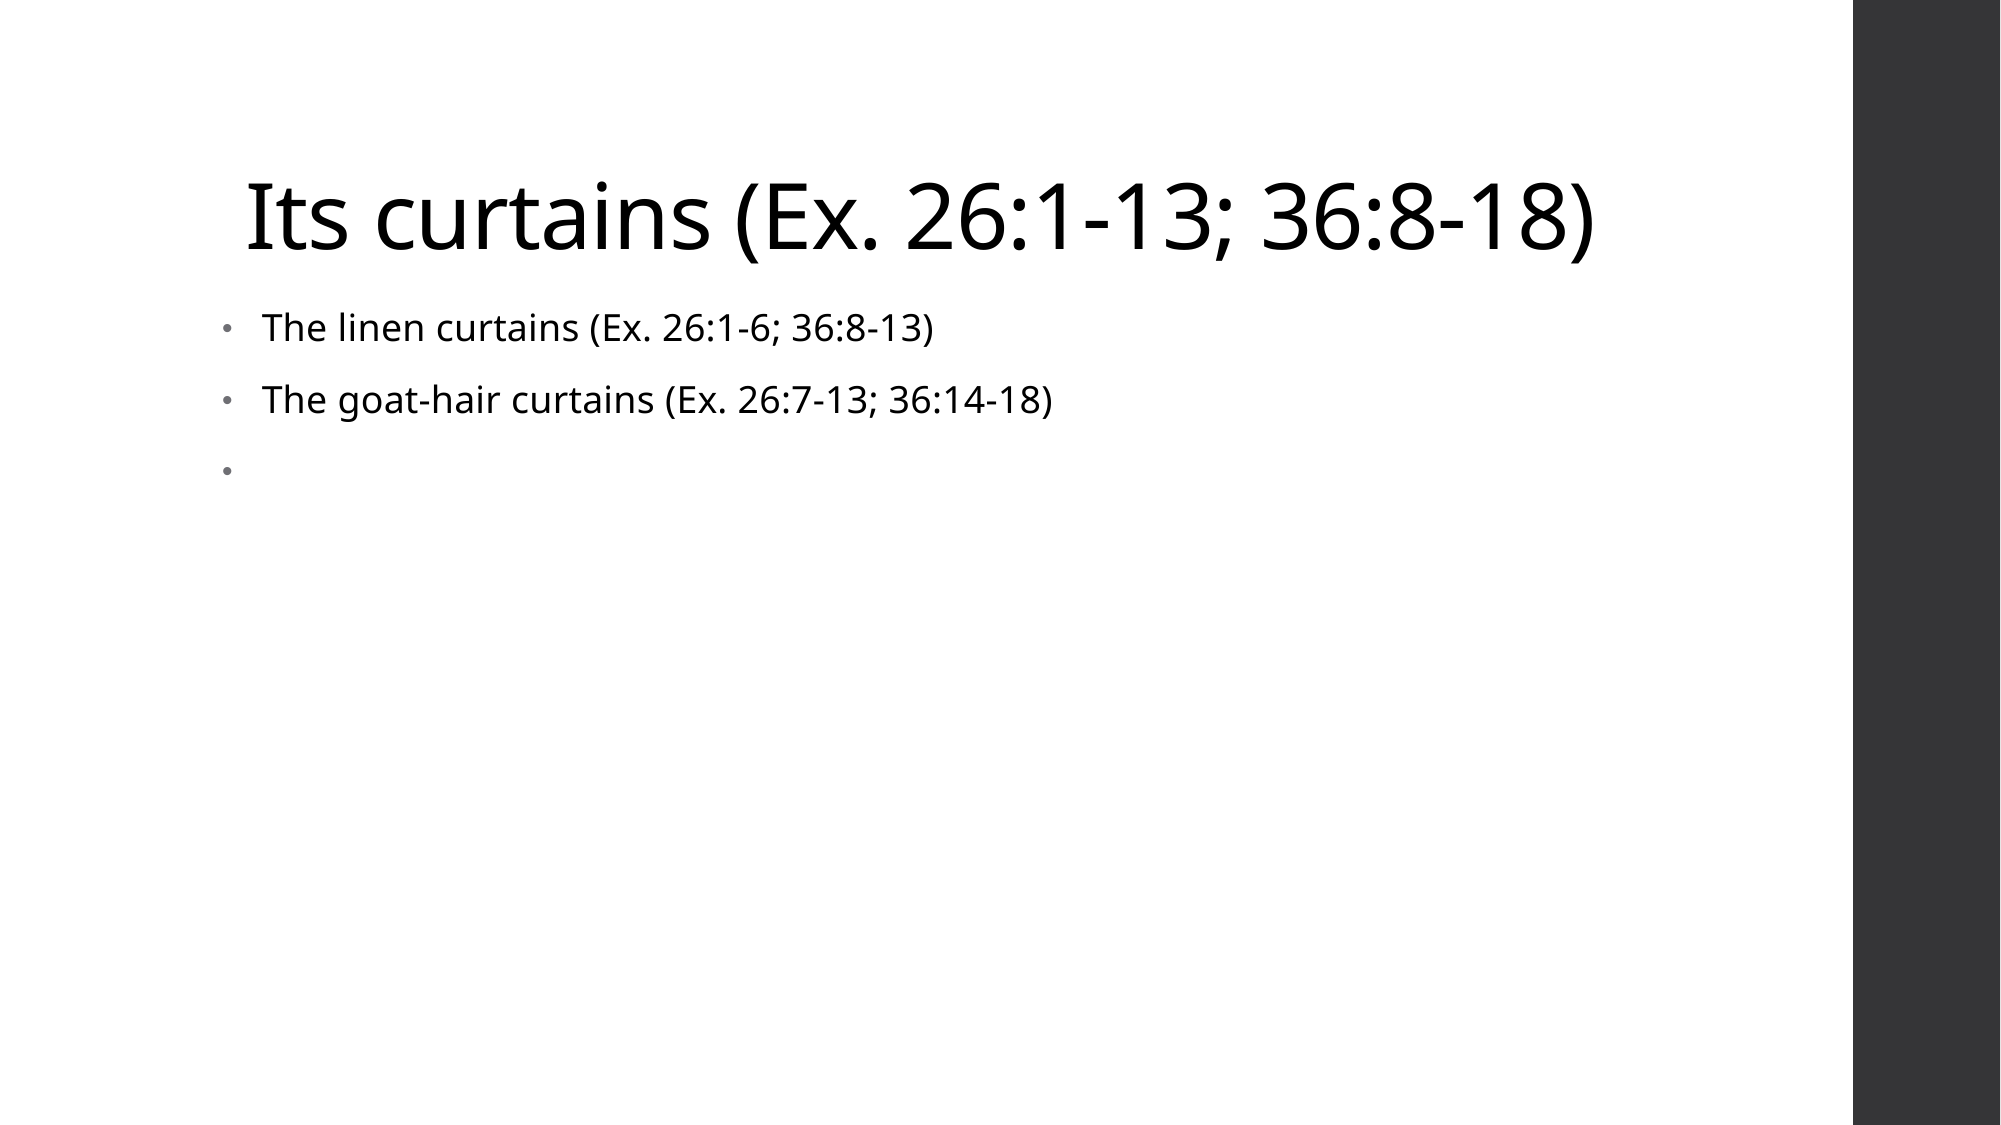

# Its curtains (Ex. 26:1-13; 36:8-18)
 The linen curtains (Ex. 26:1-6; 36:8-13)
 The goat-hair curtains (Ex. 26:7-13; 36:14-18)